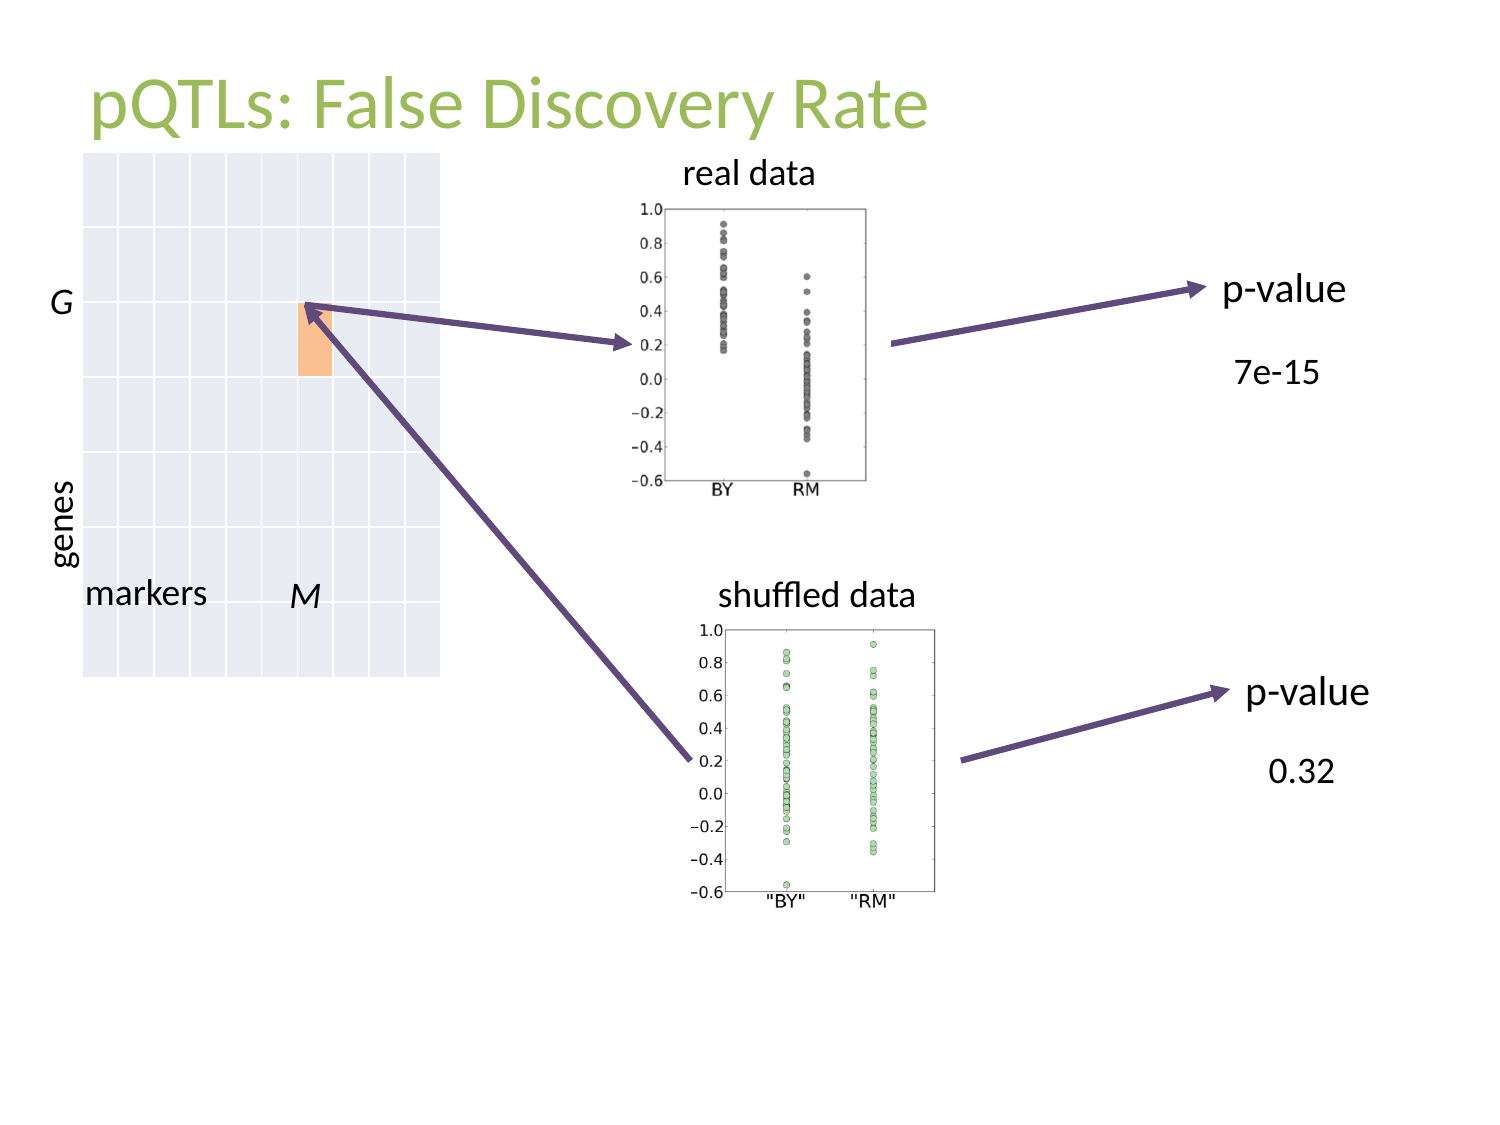

pQTLs: False Discovery Rate
real data
| | | | | | | | | | |
| --- | --- | --- | --- | --- | --- | --- | --- | --- | --- |
| | | | | | | | | | |
| | | | | | | | | | |
| | | | | | | | | | |
| | | | | | | | | | |
| | | | | | | | | | |
| | | | | | | | | | |
p-value
G
7e-15
genes
markers
shuffled data
M
p-value
0.32